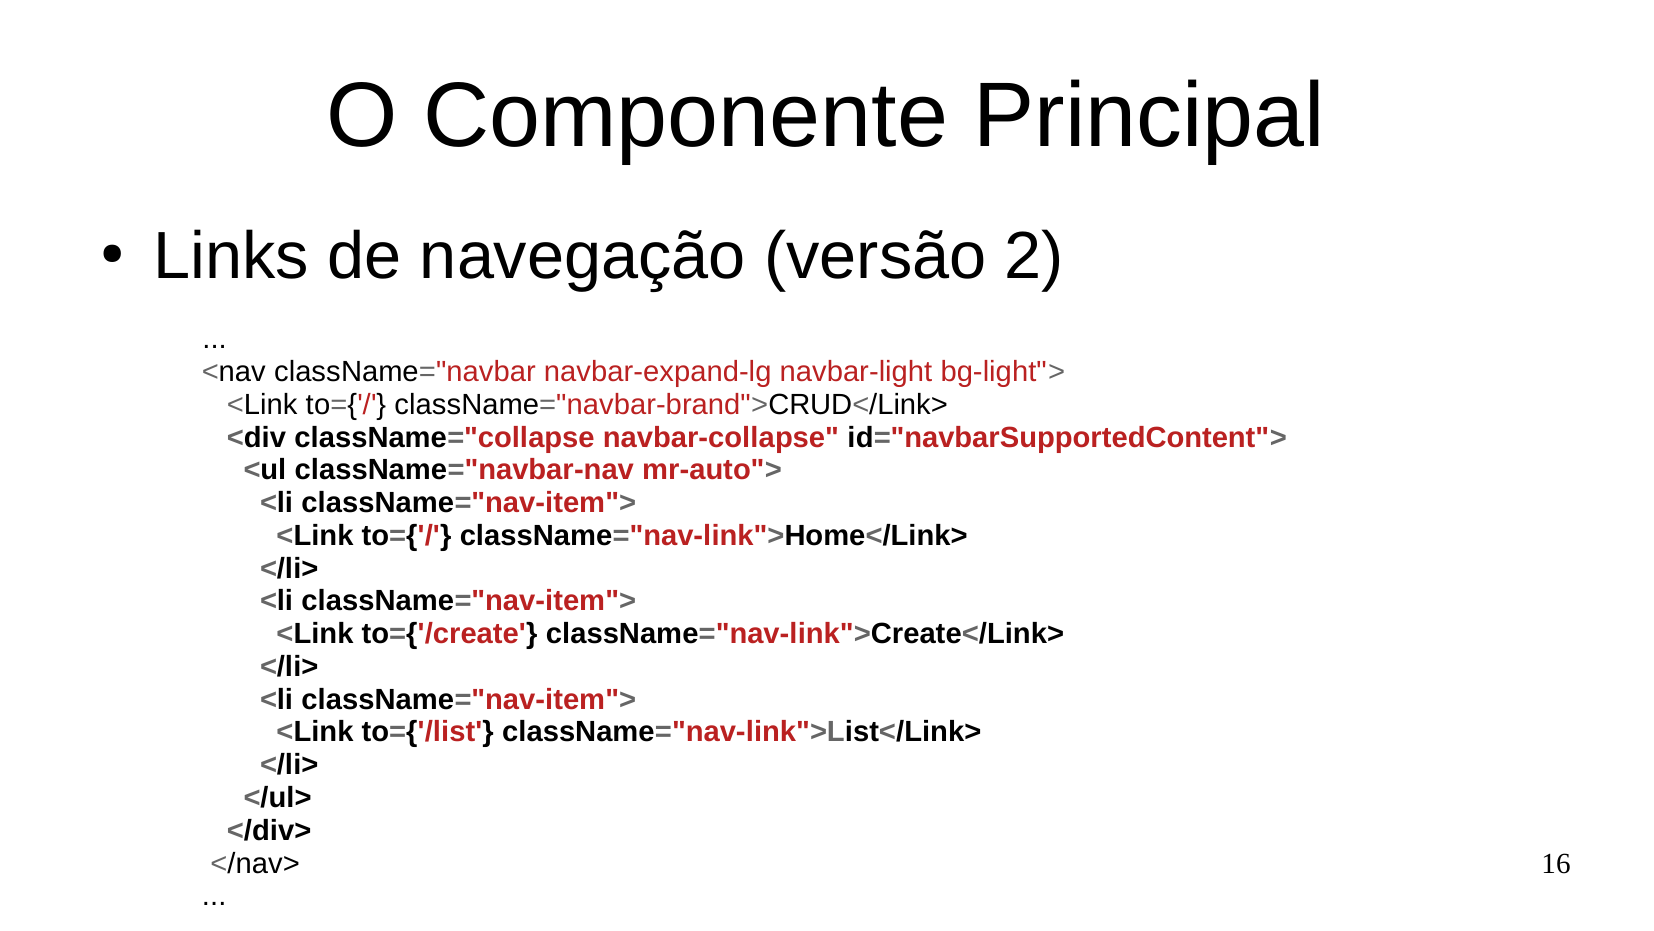

# O Componente Principal
Links de navegação (versão 2)
 ...
	<nav className="navbar navbar-expand-lg navbar-light bg-light">
 <Link to={'/'} className="navbar-brand">CRUD</Link>
 <div className="collapse navbar-collapse" id="navbarSupportedContent">
 <ul className="navbar-nav mr-auto">
 <li className="nav-item">
 <Link to={'/'} className="nav-link">Home</Link>
 </li>
 <li className="nav-item">
 <Link to={'/create'} className="nav-link">Create</Link>
 </li>
 <li className="nav-item">
 <Link to={'/list'} className="nav-link">List</Link>
 </li>
 </ul>
 </div>
 </nav>
	...
16